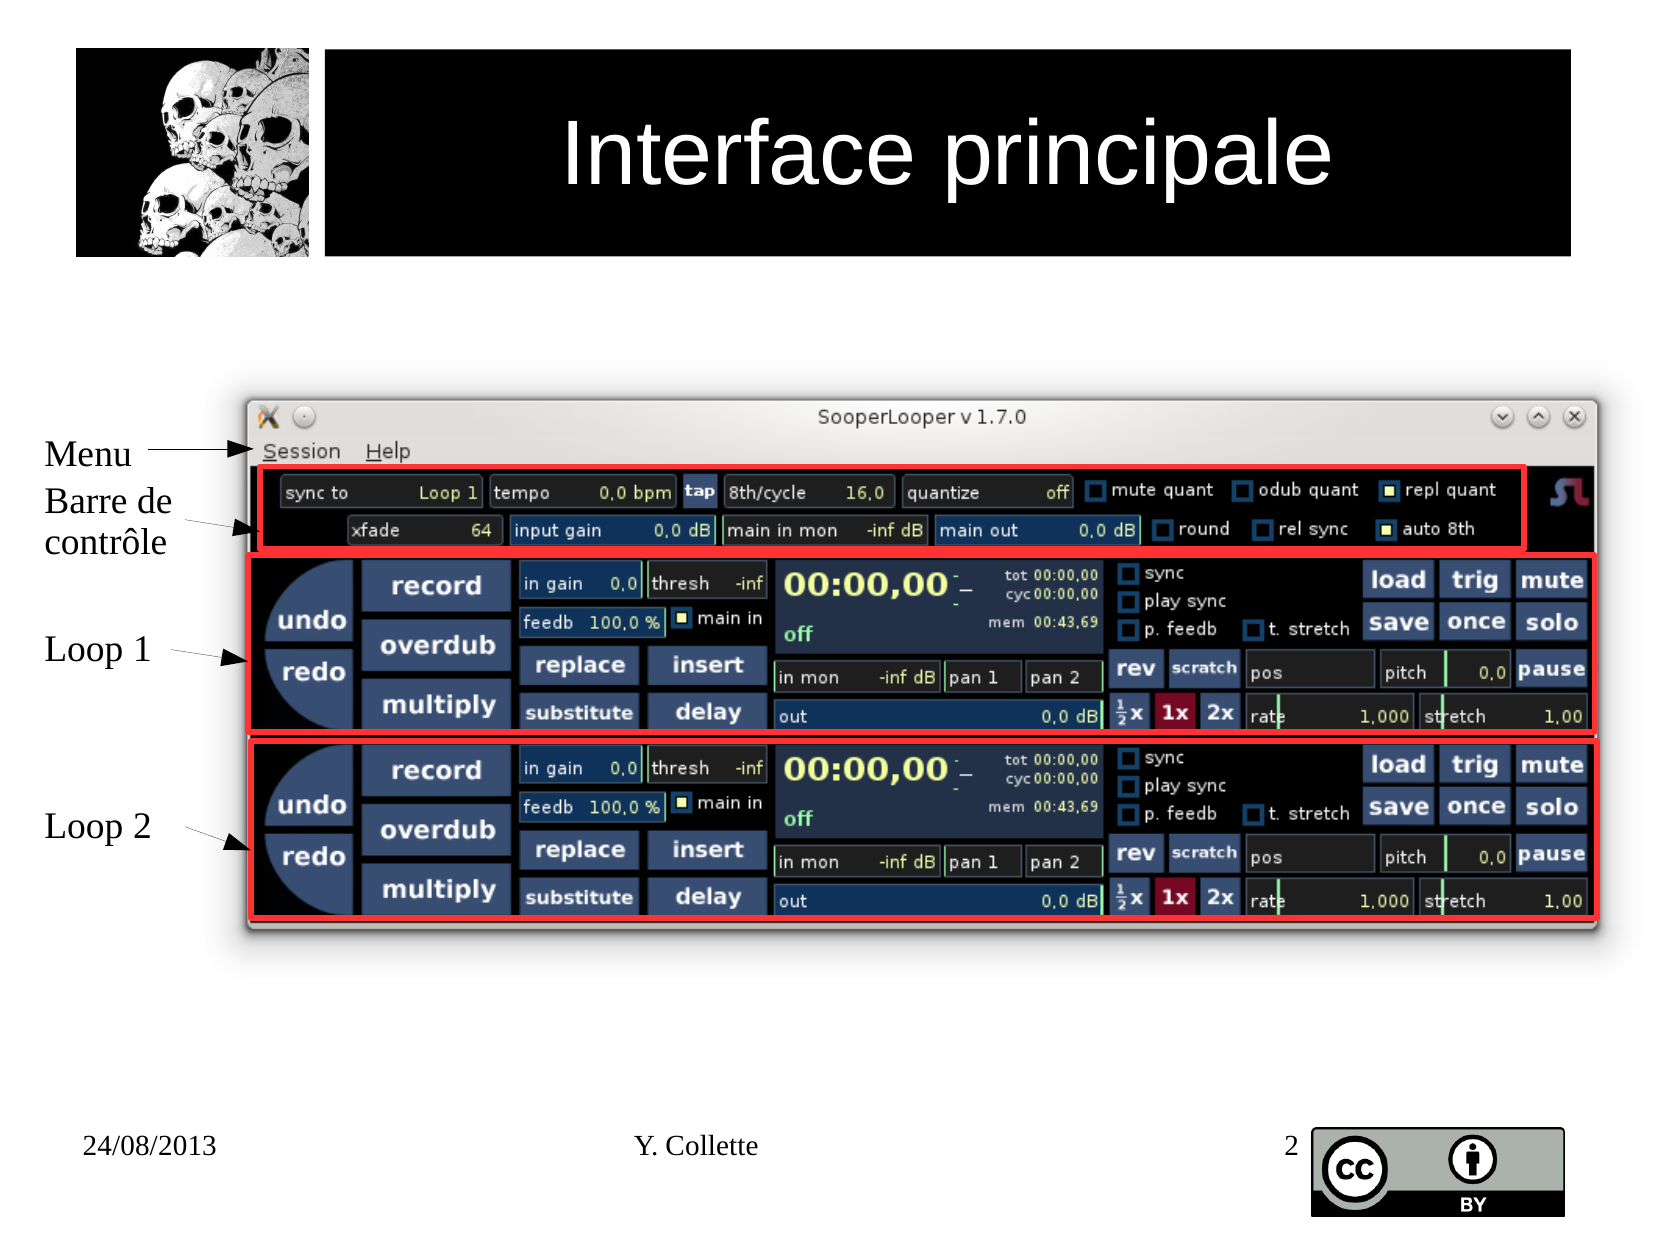

# Interface principale
Menu
Barre de contrôle
Loop 1
Loop 2
Y. Collette
2